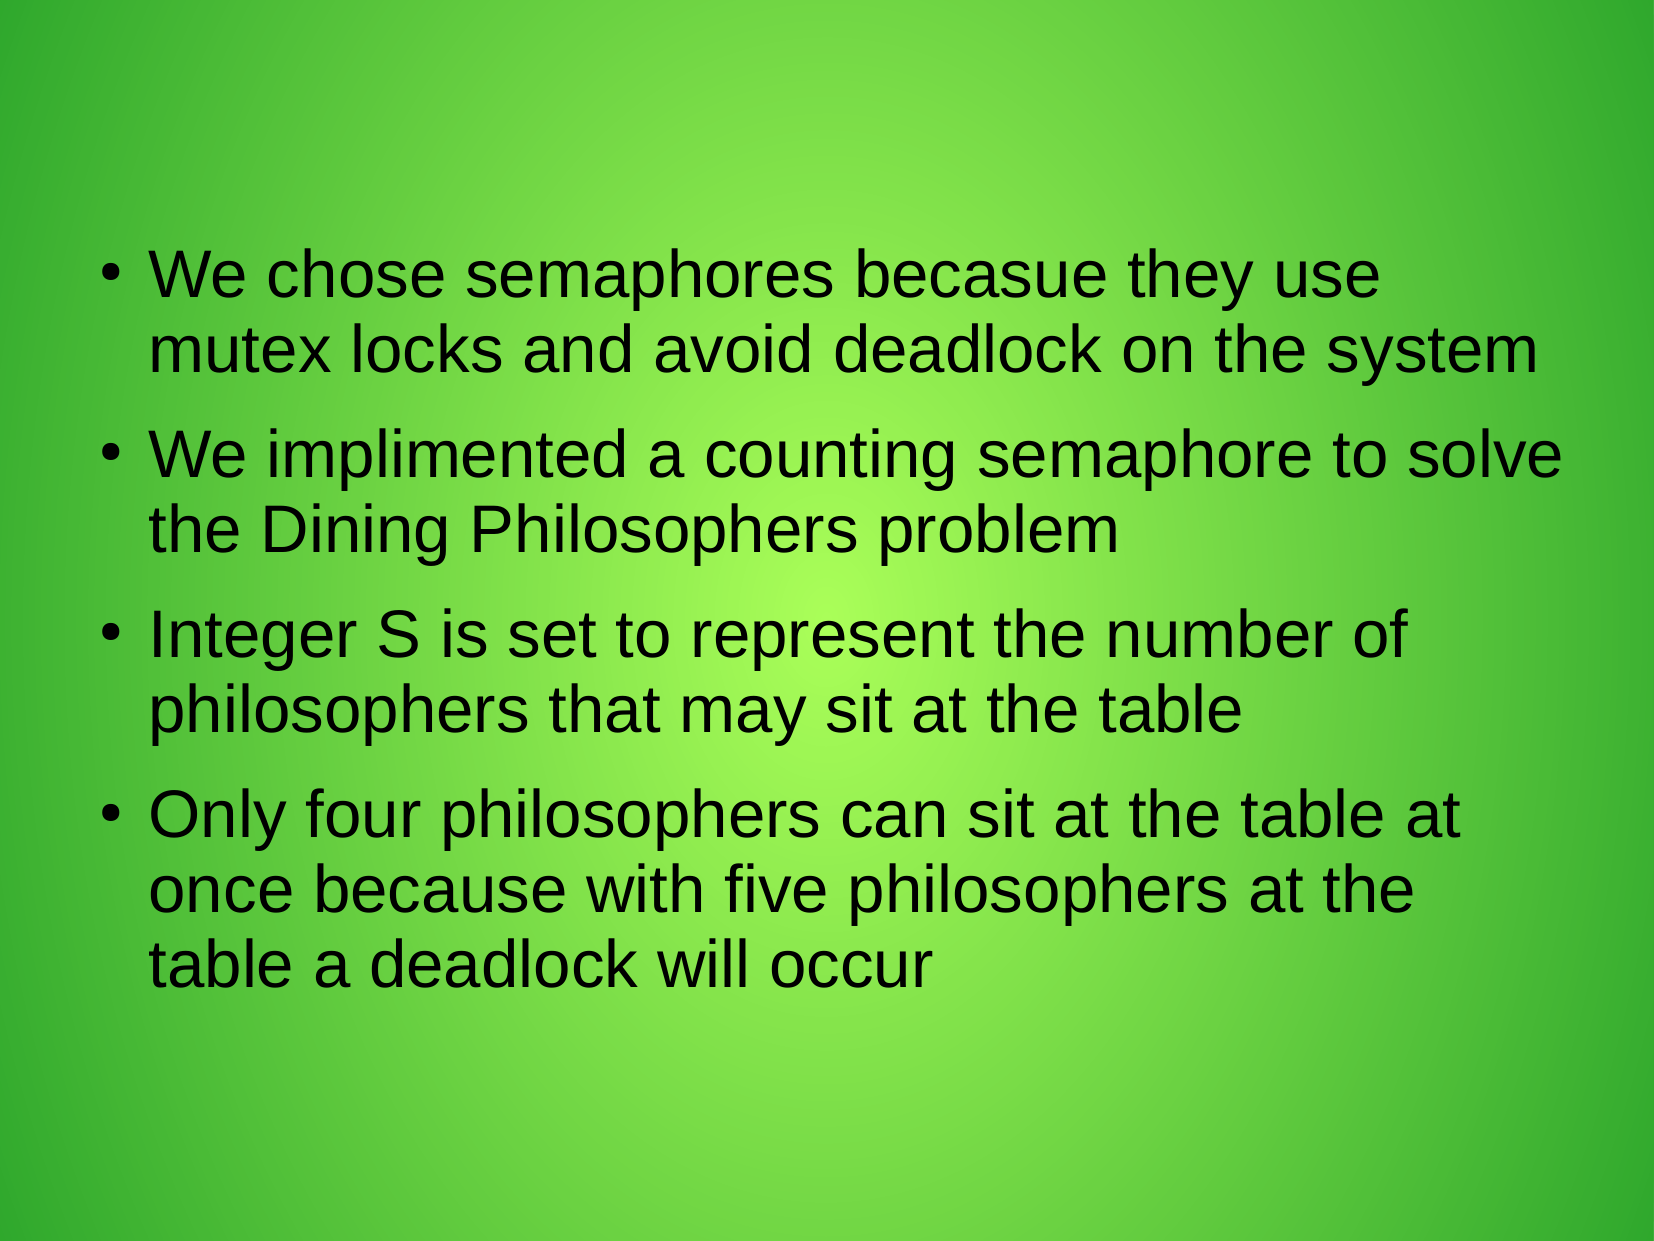

# We chose semaphores becasue they use mutex locks and avoid deadlock on the system
We implimented a counting semaphore to solve the Dining Philosophers problem
Integer S is set to represent the number of philosophers that may sit at the table
Only four philosophers can sit at the table at once because with five philosophers at the table a deadlock will occur